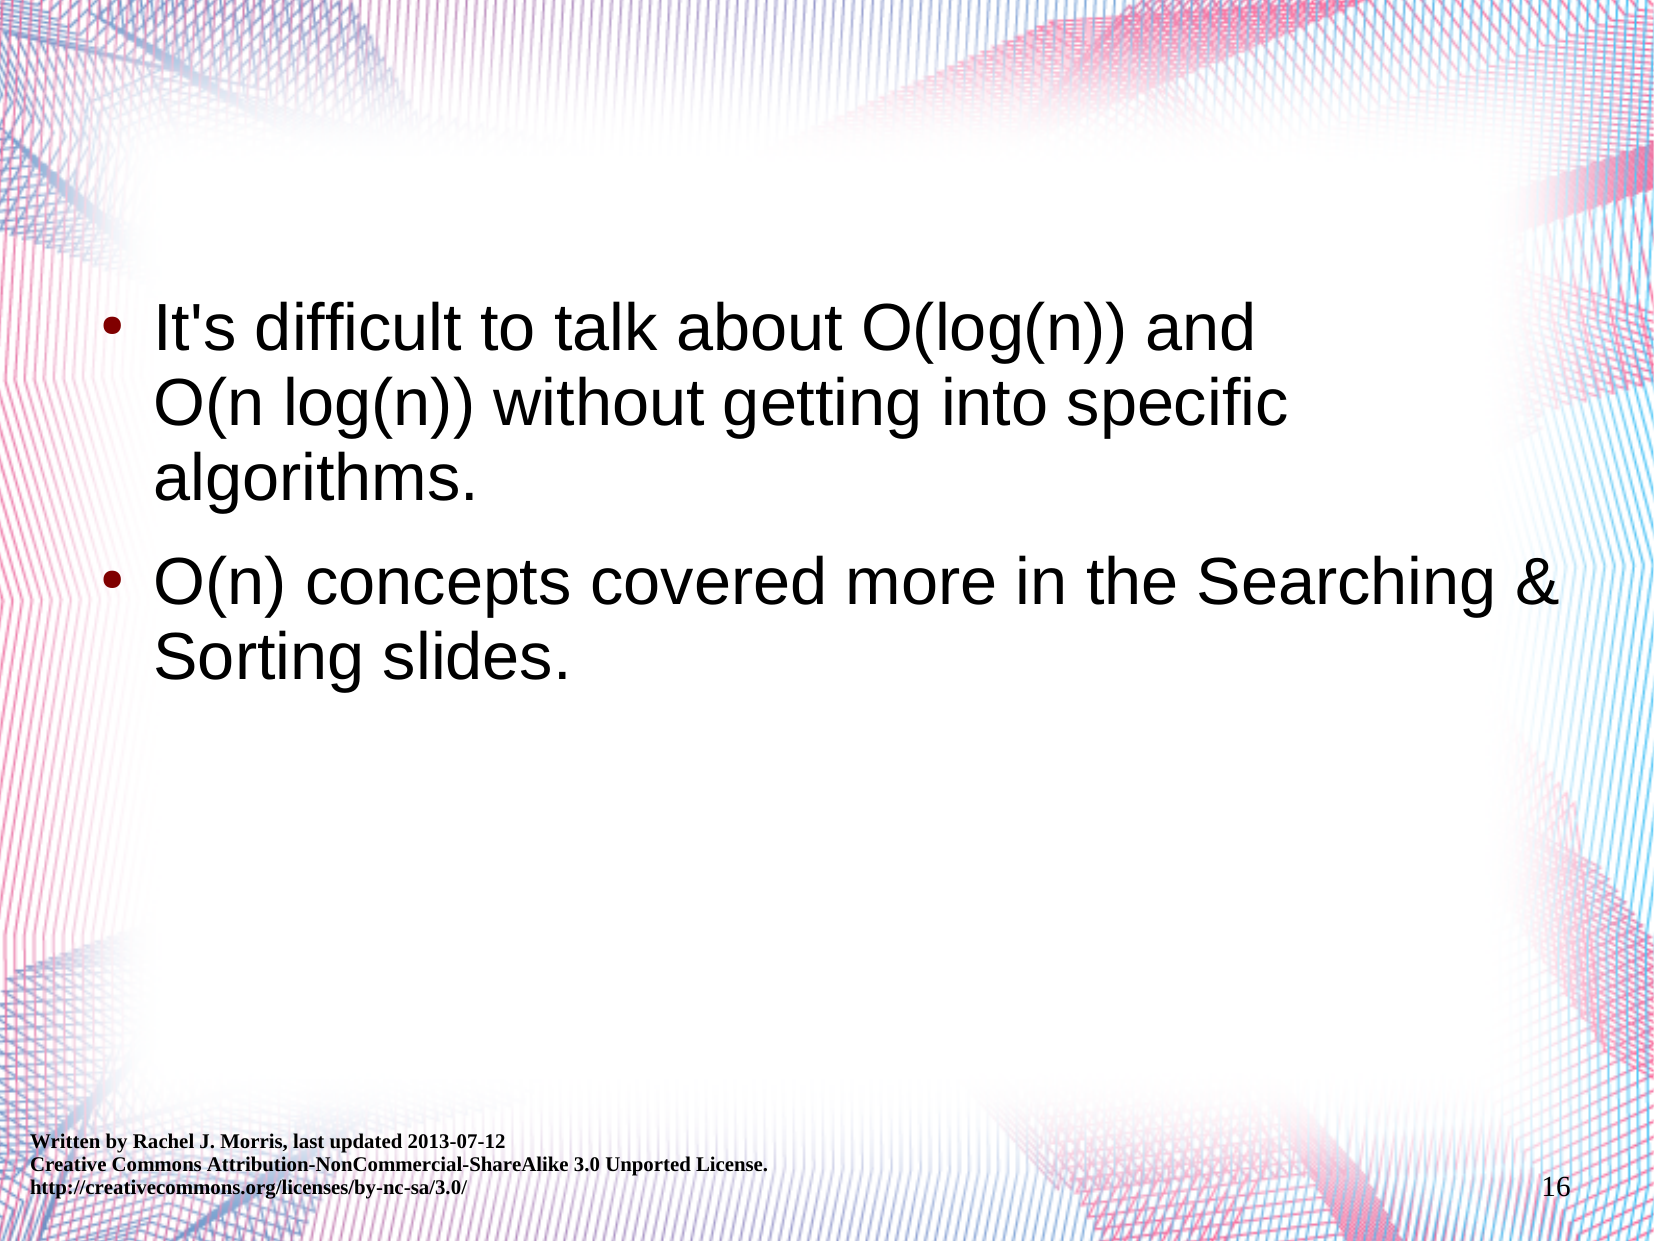

#
It's difficult to talk about O(log(n)) and
O(n log(n)) without getting into specific algorithms.
O(n) concepts covered more in the Searching & Sorting slides.
16